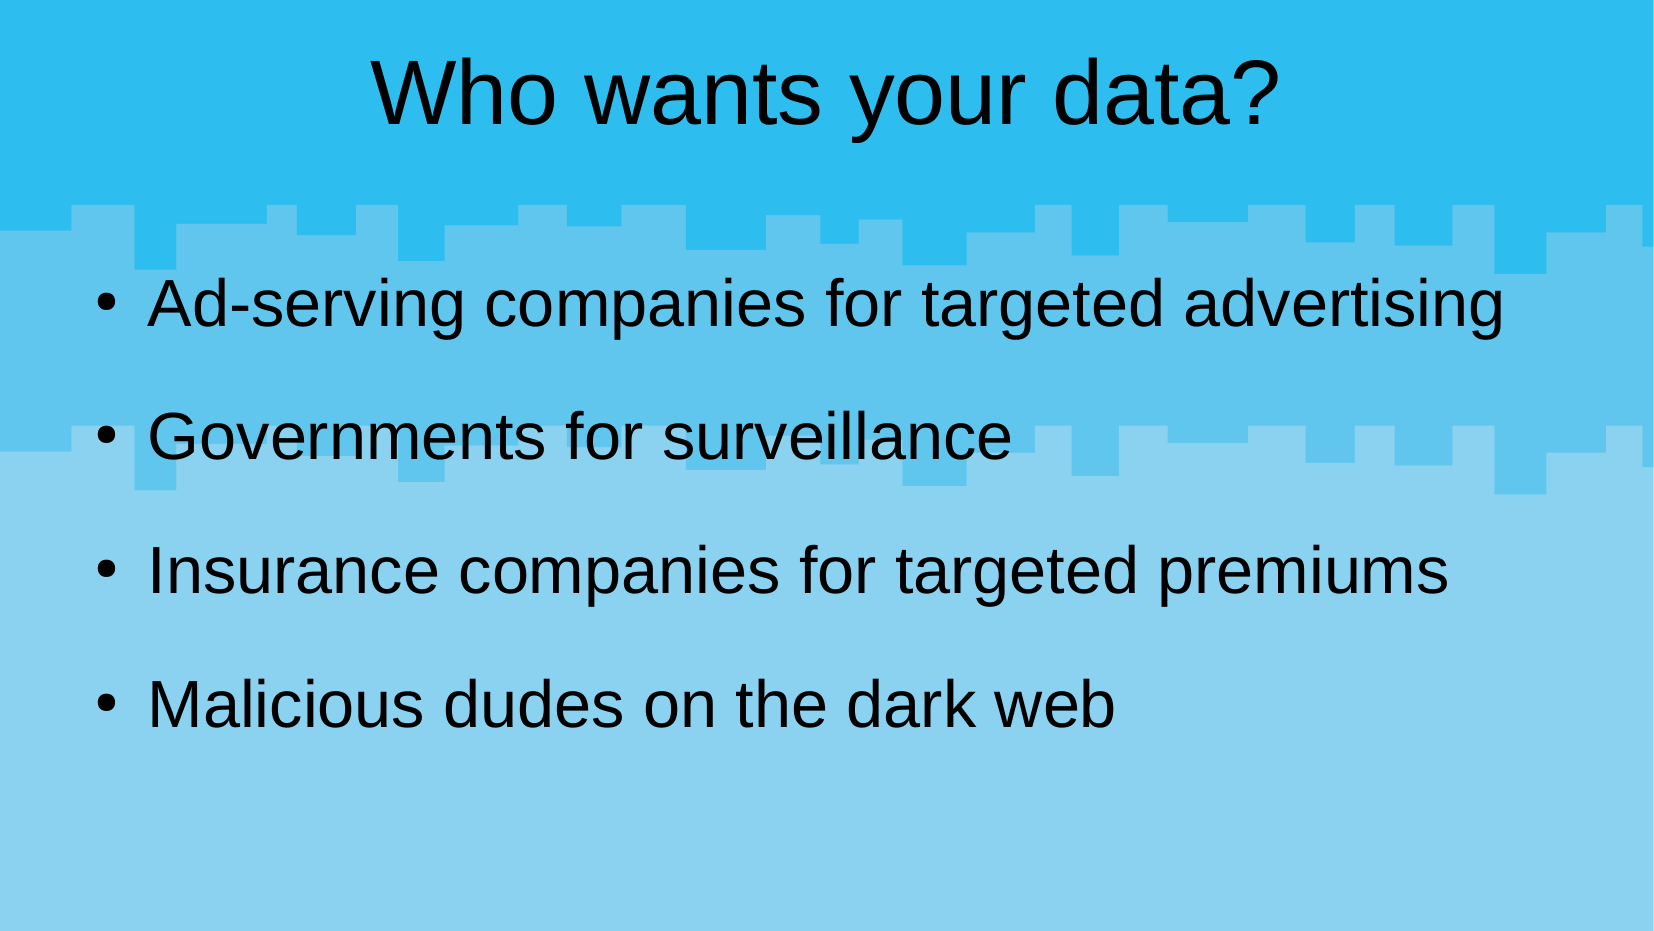

# Who wants your data?
Ad-serving companies for targeted advertising
Governments for surveillance
Insurance companies for targeted premiums
Malicious dudes on the dark web